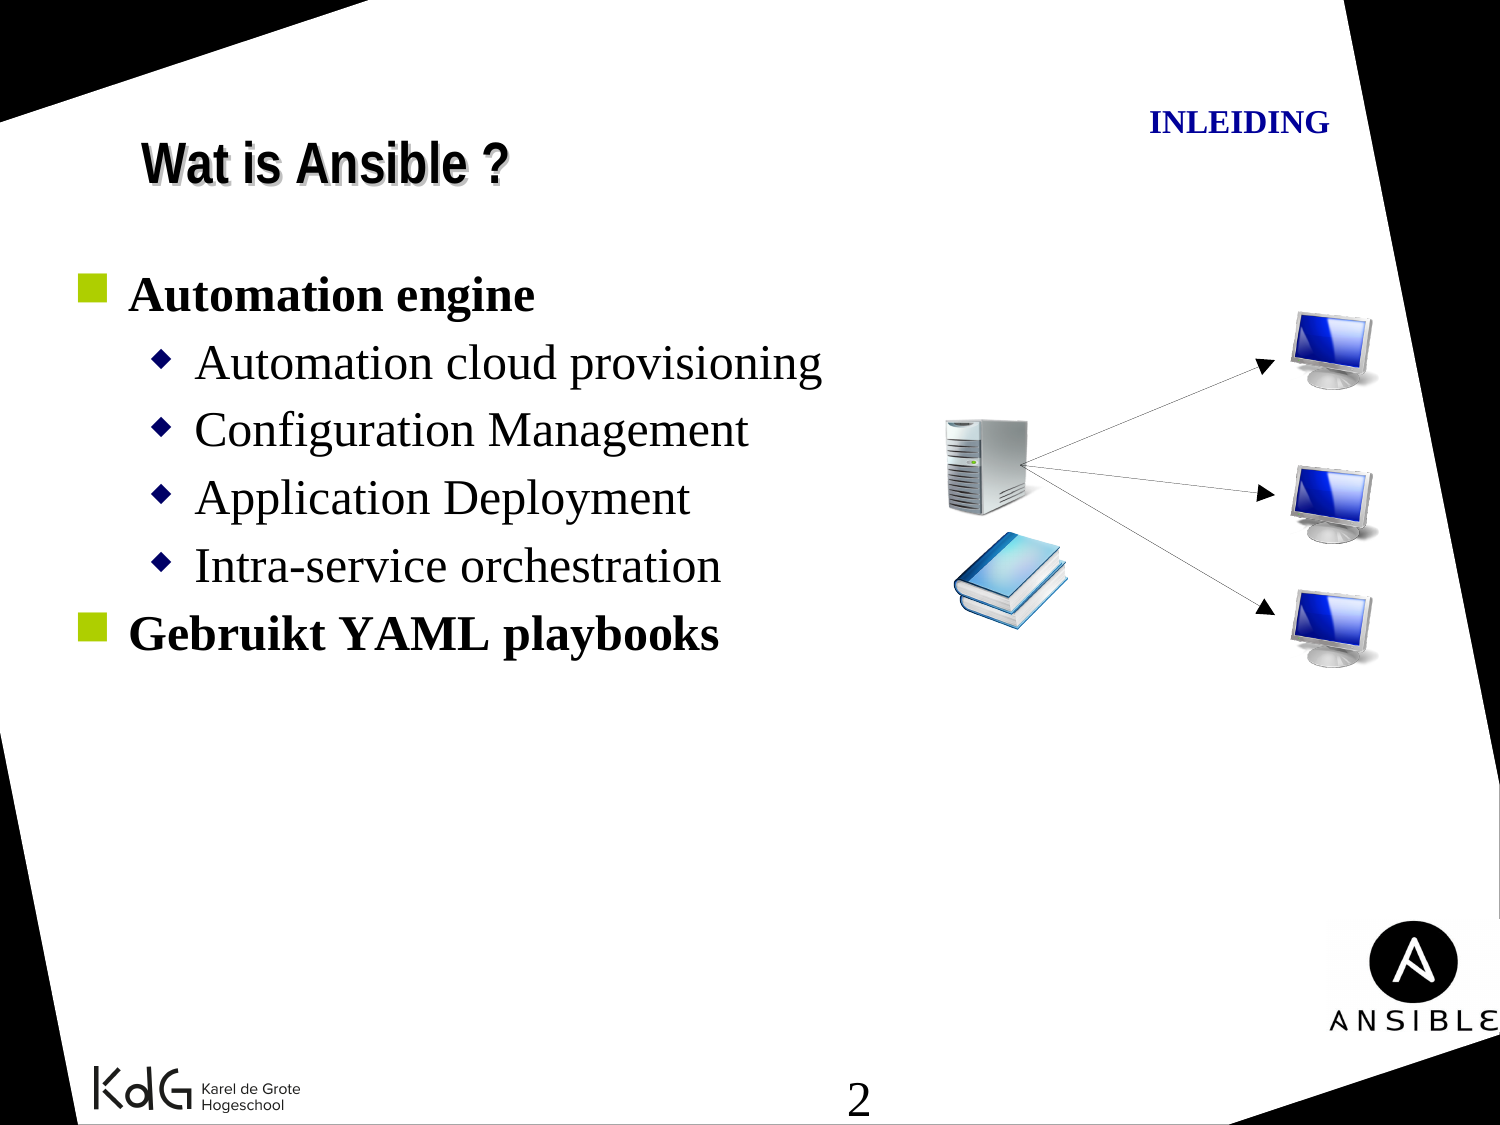

# Wat is Ansible ?
INLEIDING
Automation engine
Automation cloud provisioning
Configuration Management
Application Deployment
Intra-service orchestration
Gebruikt YAML playbooks